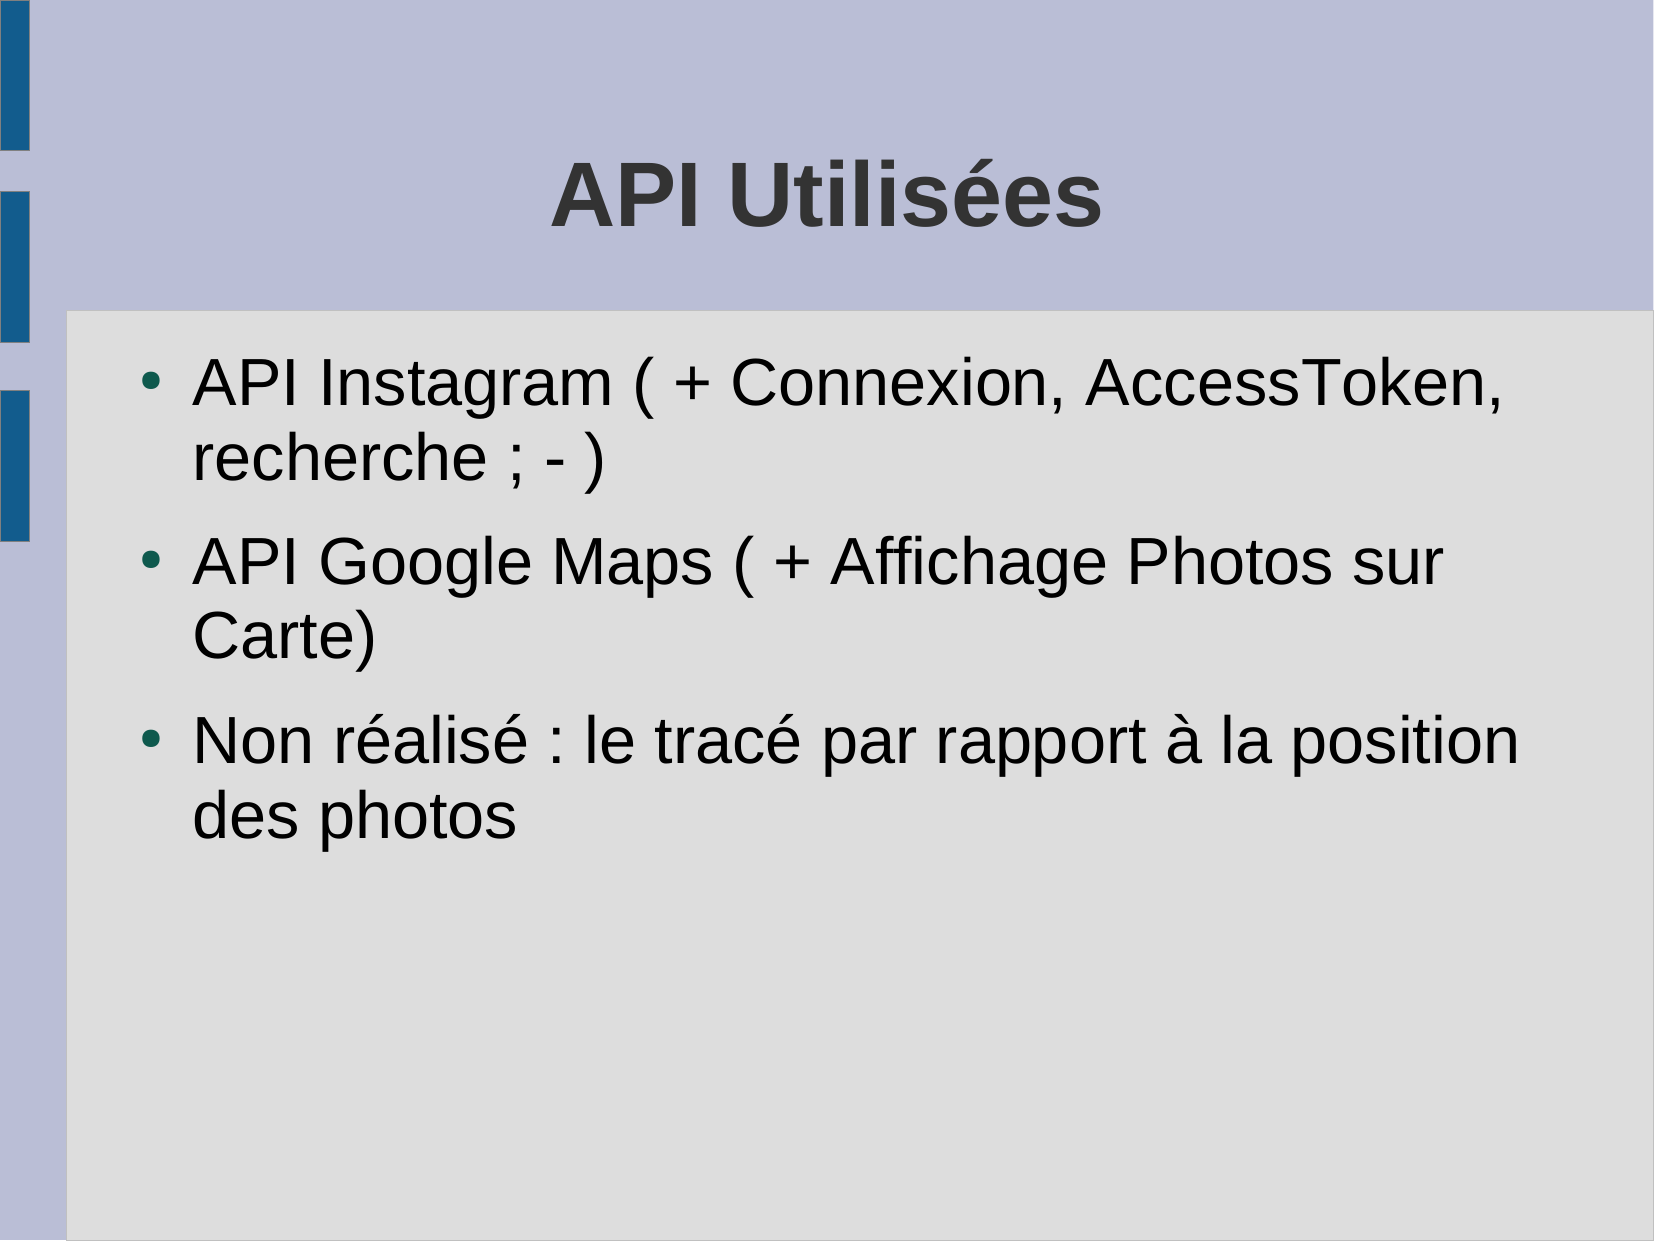

# API Utilisées
API Instagram ( + Connexion, AccessToken, recherche ; - )
API Google Maps ( + Affichage Photos sur Carte)
Non réalisé : le tracé par rapport à la position des photos